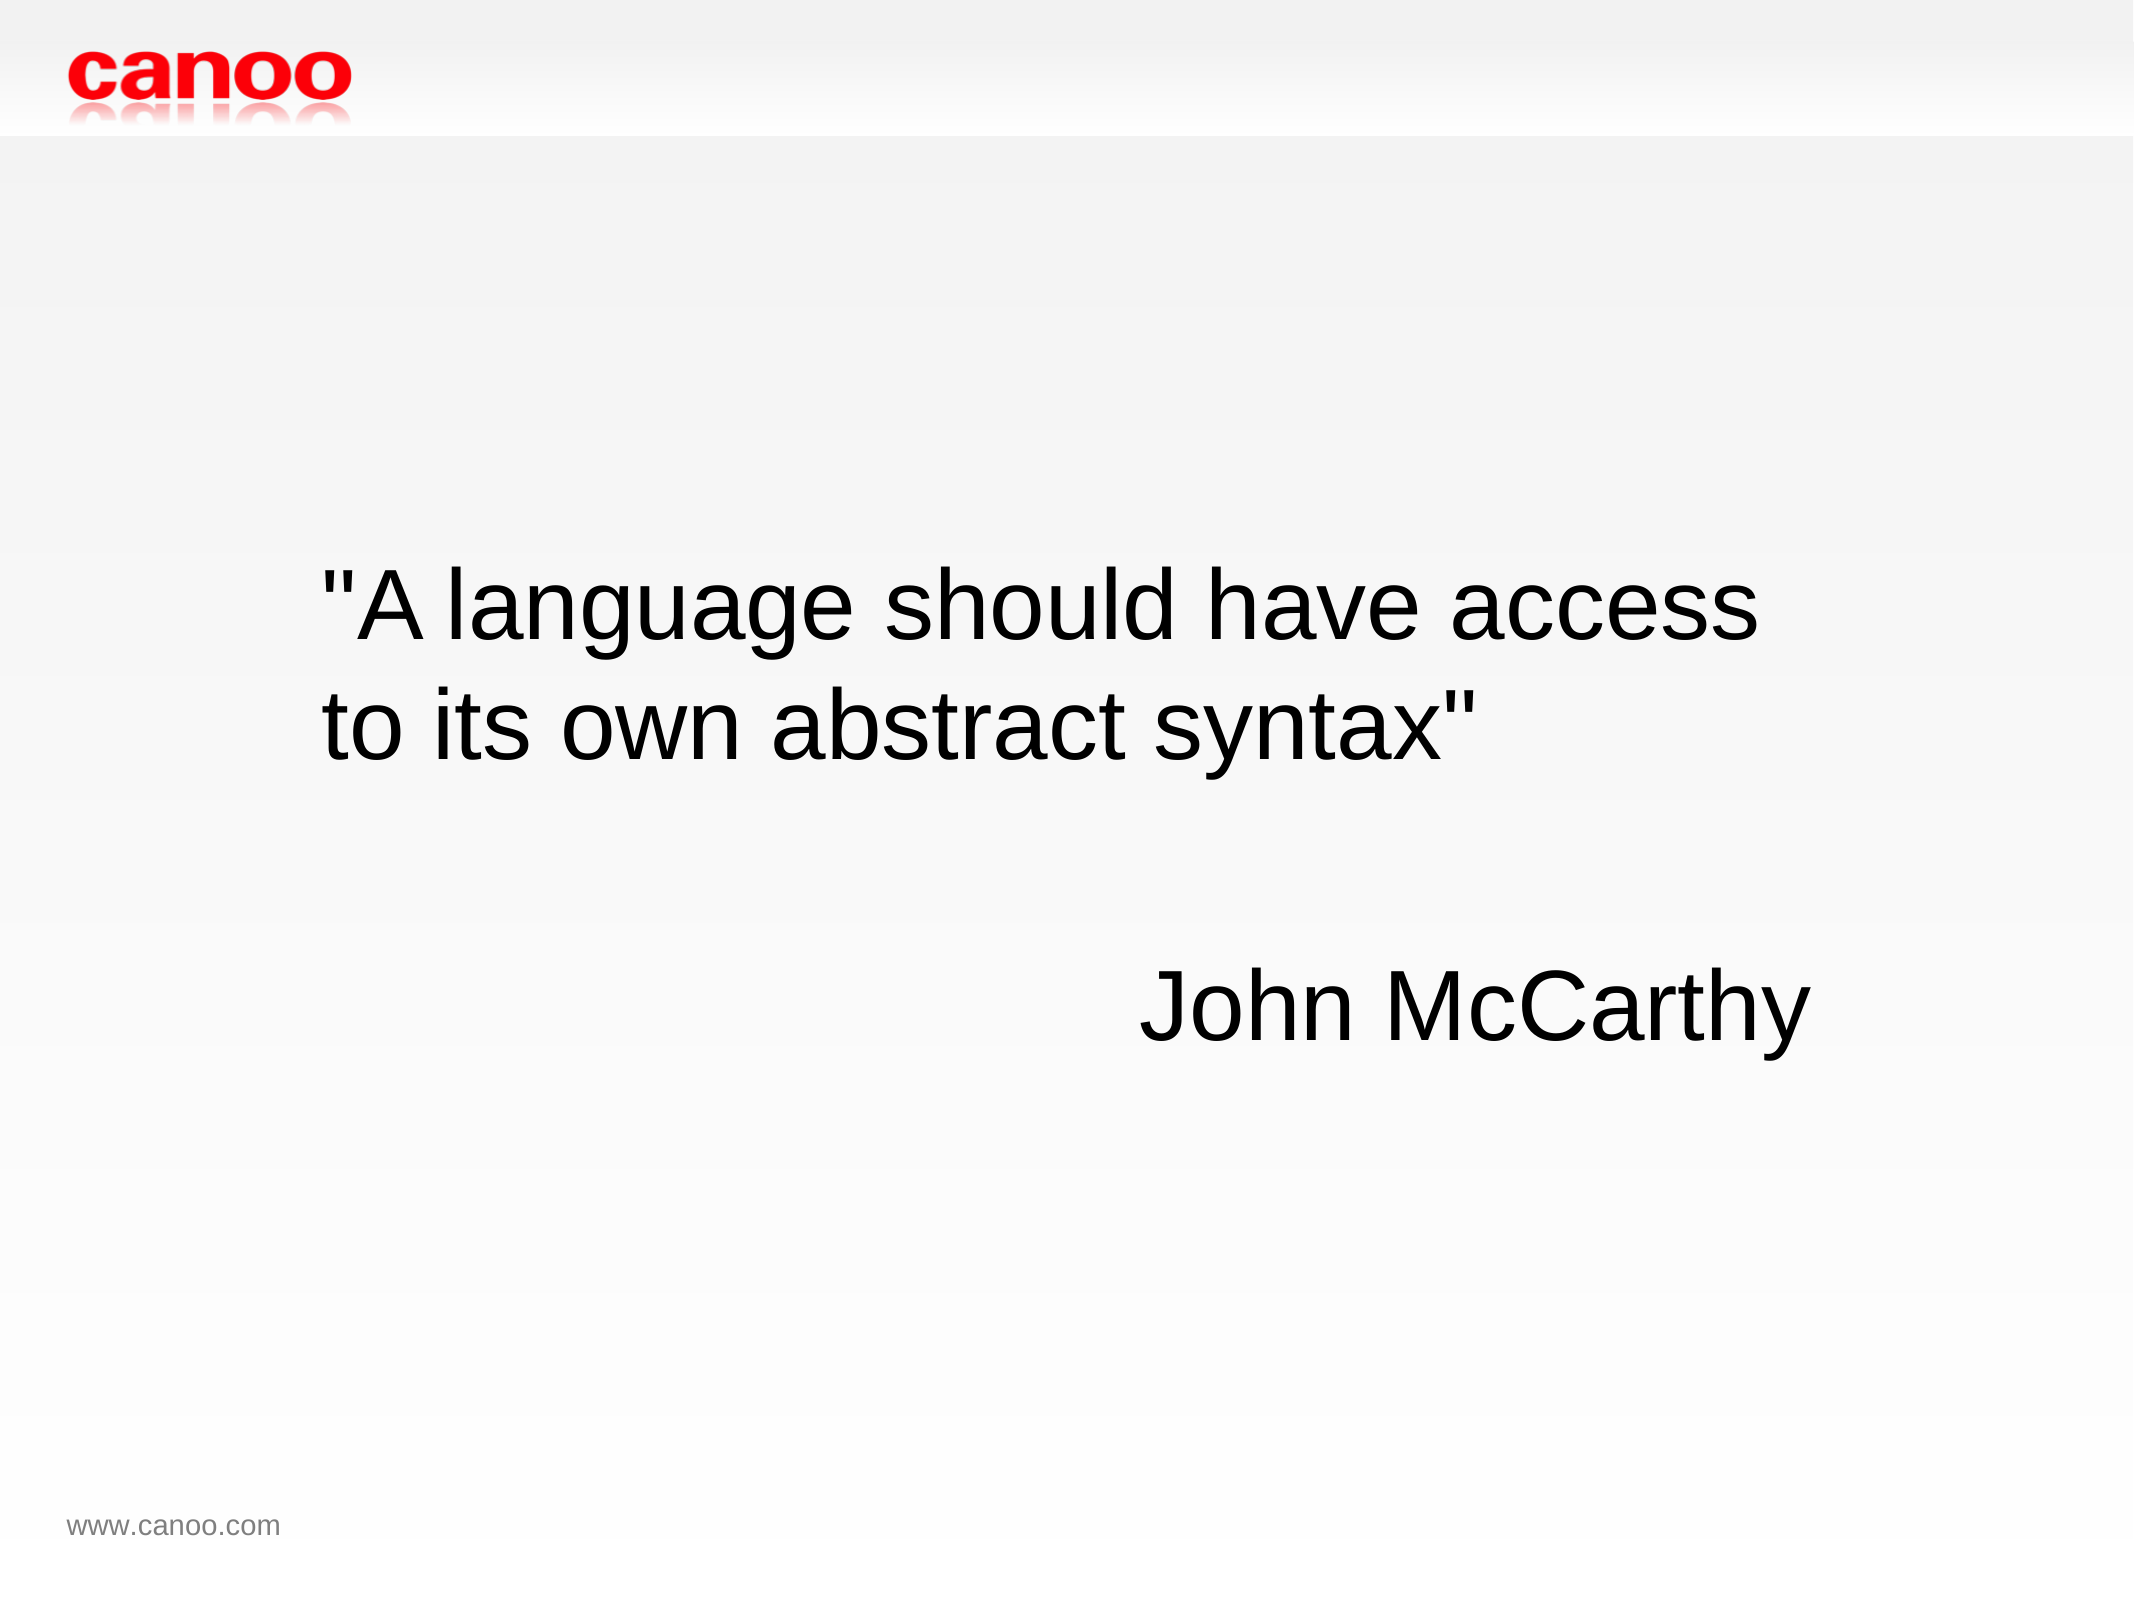

# "A language should have access to its own abstract syntax"
John McCarthy